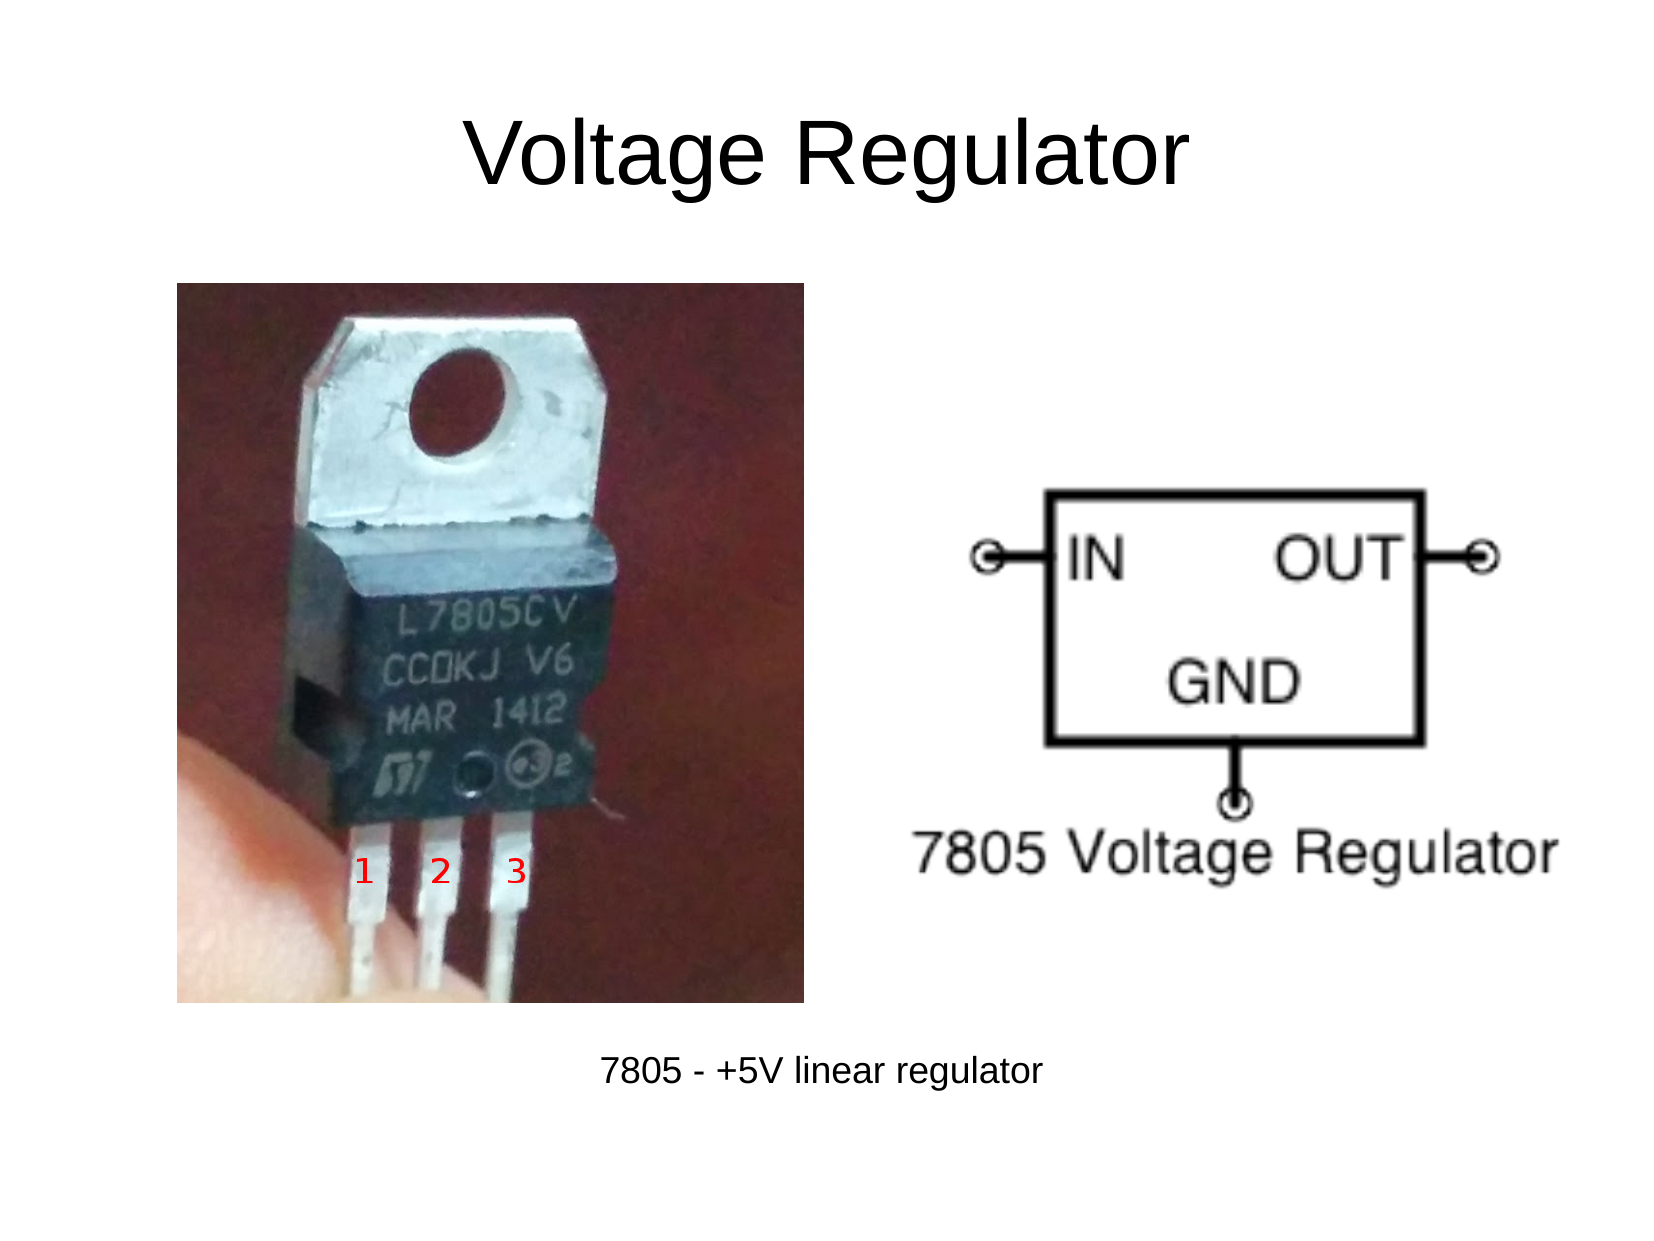

# Voltage Regulator
7805 - +5V linear regulator